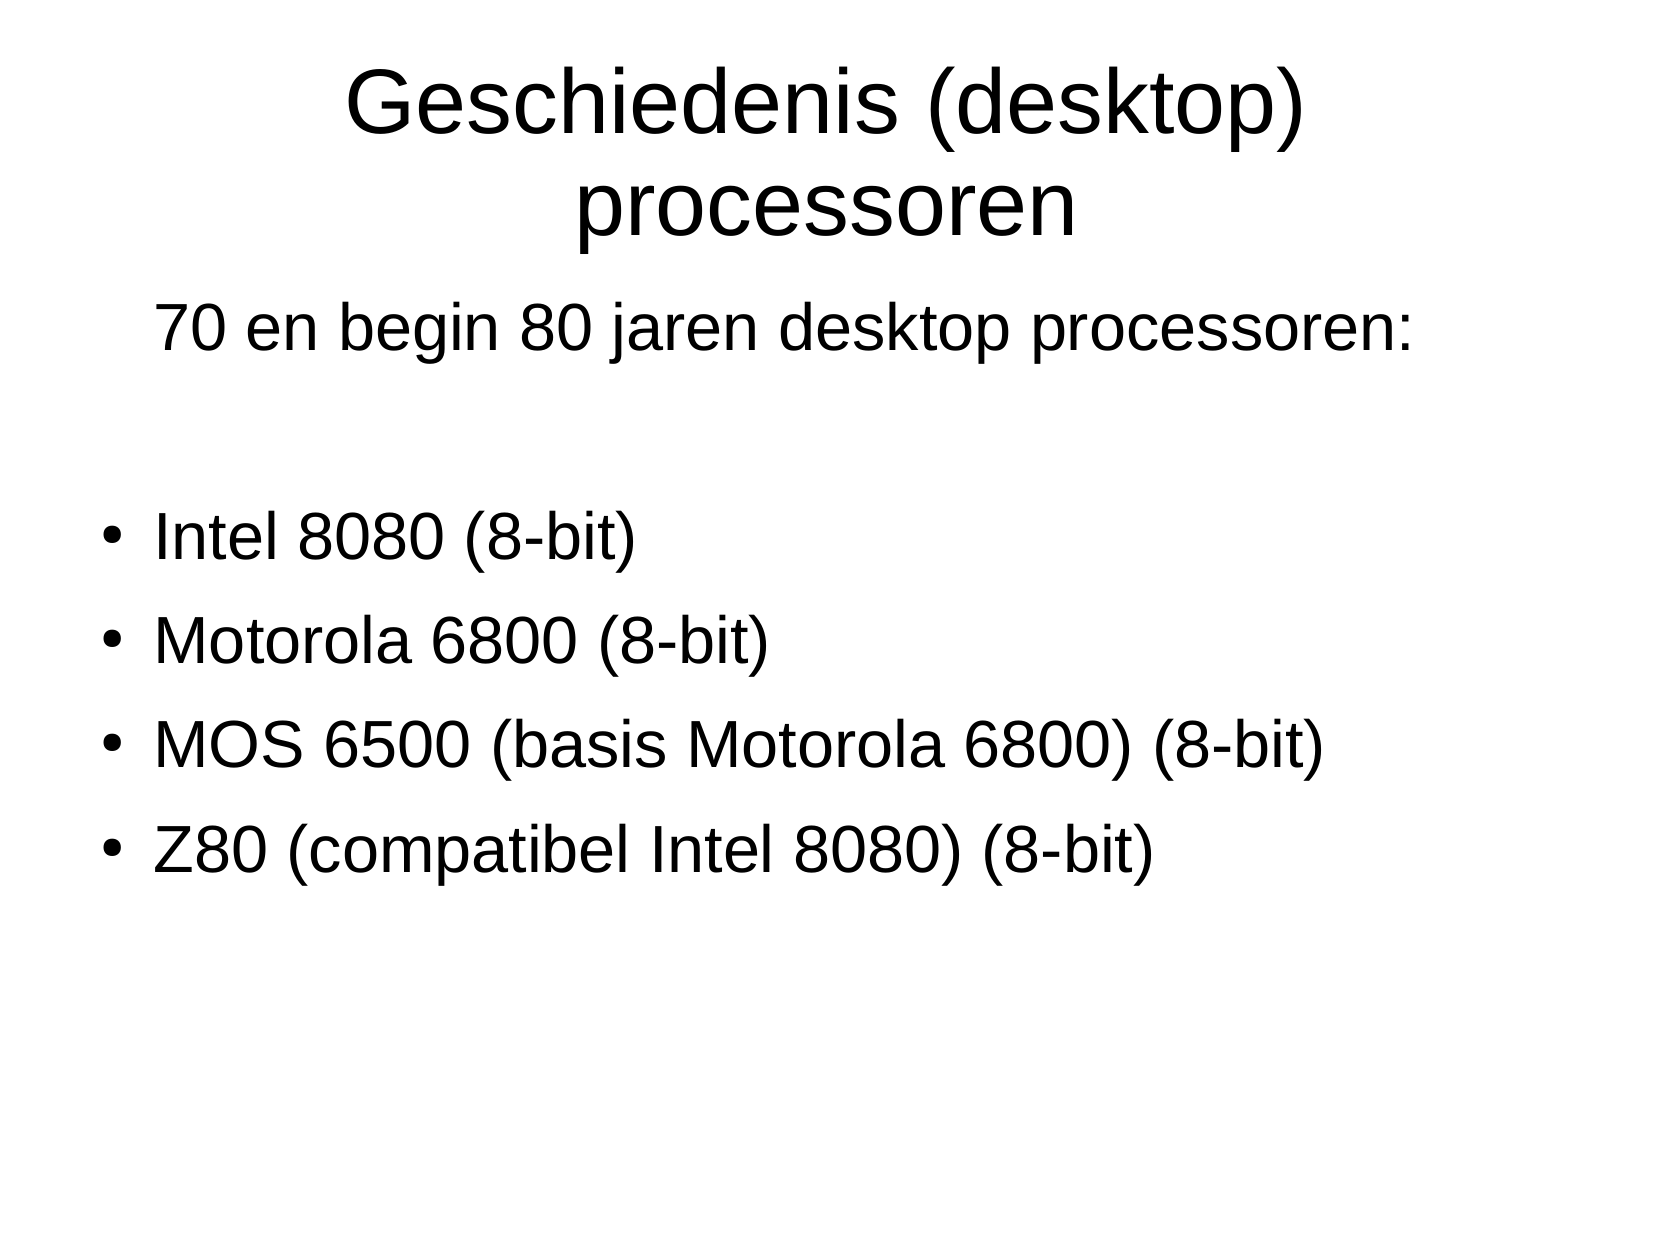

# Geschiedenis (desktop) processoren
70 en begin 80 jaren desktop processoren:
Intel 8080 (8-bit)
Motorola 6800 (8-bit)
MOS 6500 (basis Motorola 6800) (8-bit)
Z80 (compatibel Intel 8080) (8-bit)